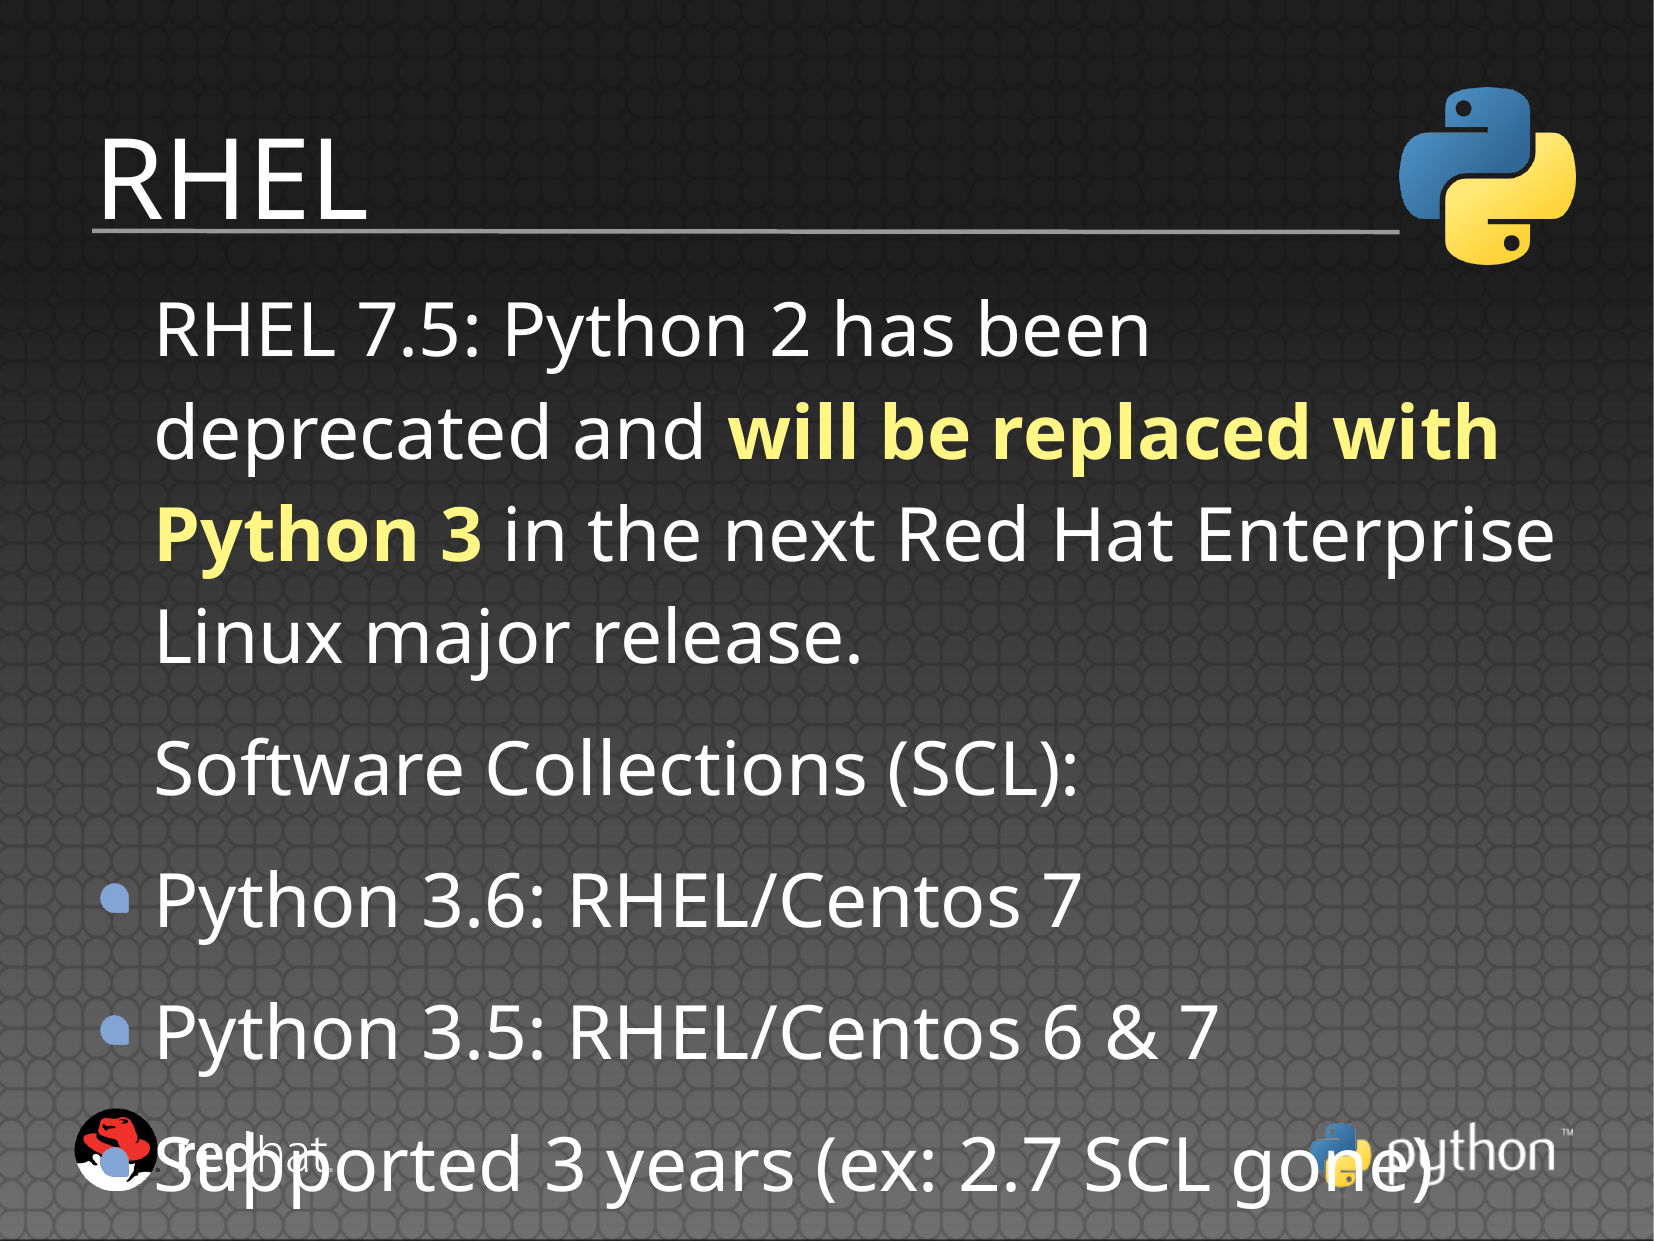

RHEL
# RHEL 7.5: Python 2 has been deprecated and will be replaced with Python 3 in the next Red Hat Enterprise Linux major release.
Software Collections (SCL):
Python 3.6: RHEL/Centos 7
Python 3.5: RHEL/Centos 6 & 7
Supported 3 years (ex: 2.7 SCL gone)